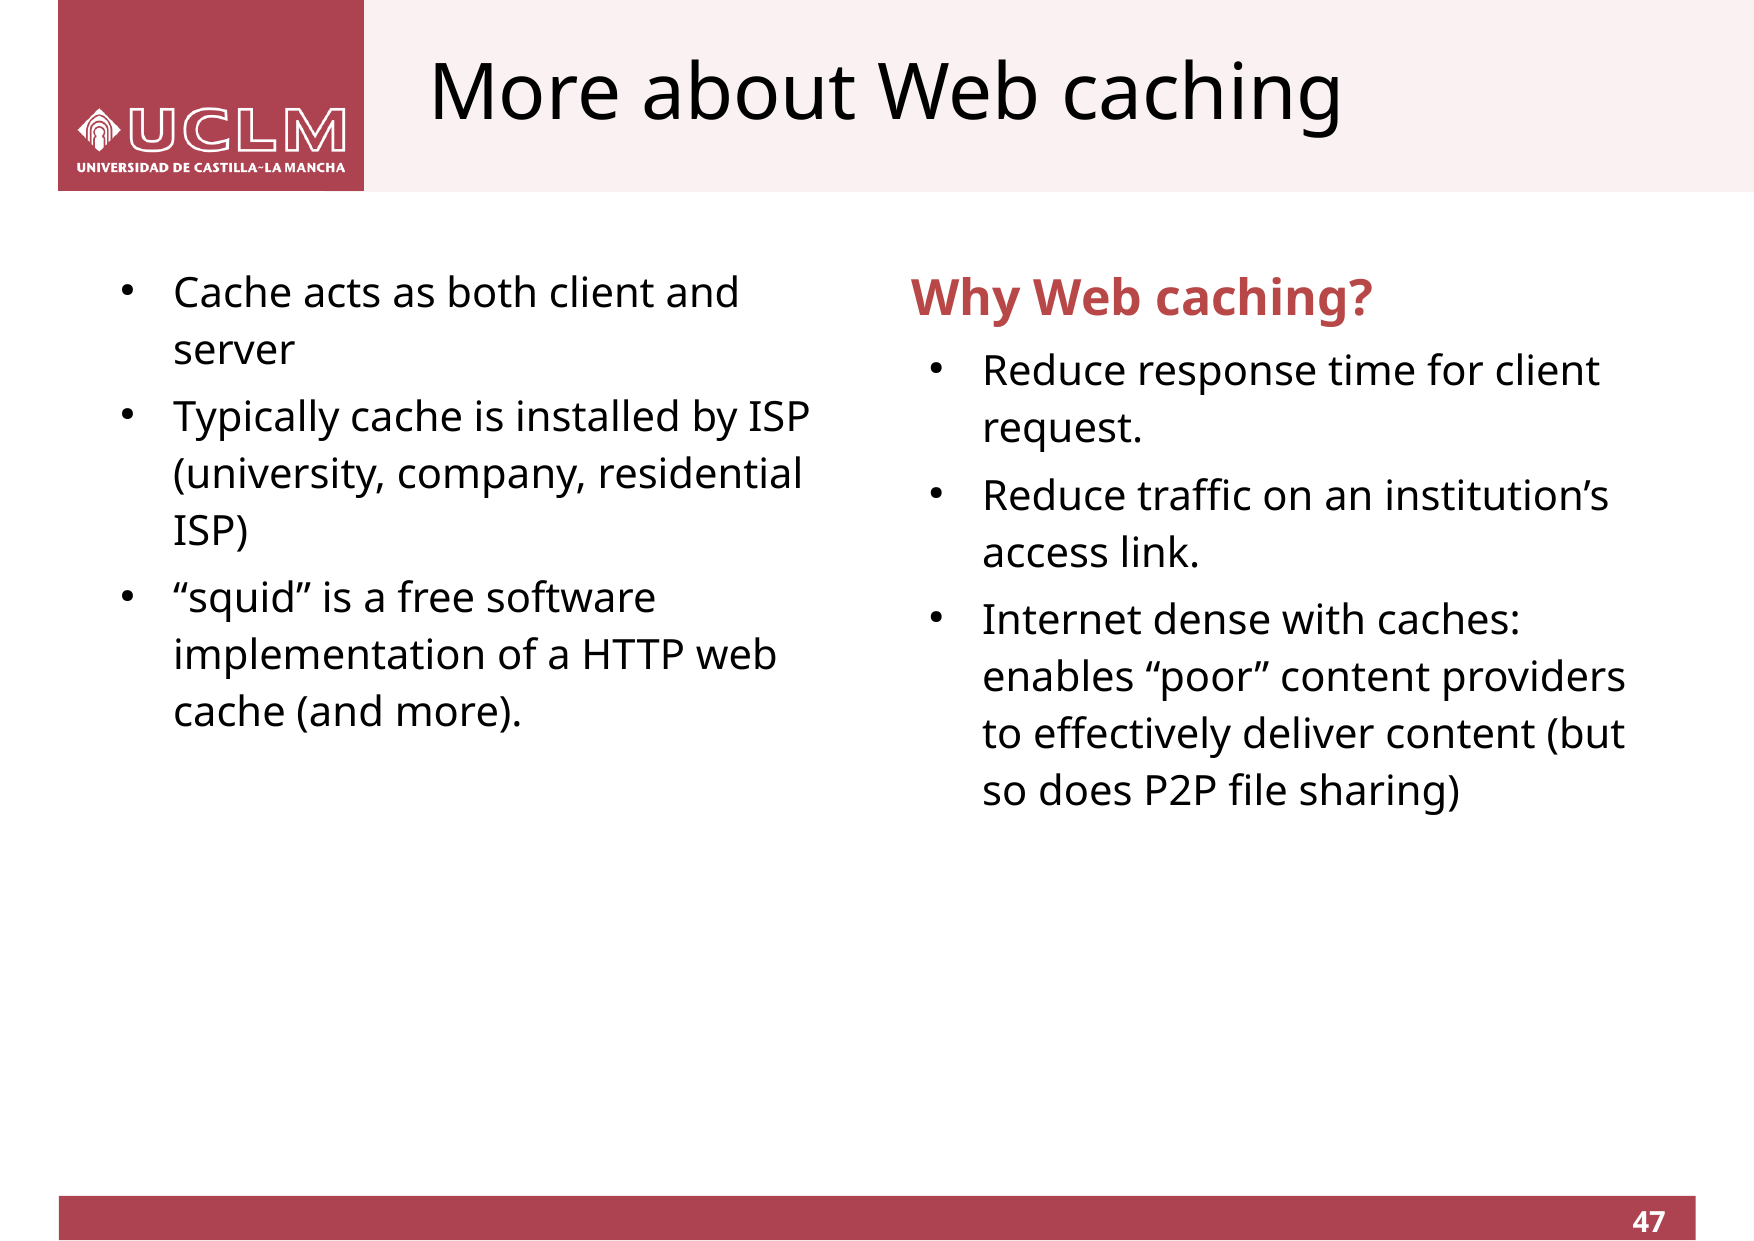

# More about Web caching
Cache acts as both client and server
Typically cache is installed by ISP (university, company, residential ISP)
“squid” is a free software implementation of a HTTP web cache (and more).
Why Web caching?
Reduce response time for client request.
Reduce traffic on an institution’s access link.
Internet dense with caches: enables “poor” content providers to effectively deliver content (but so does P2P file sharing)
47